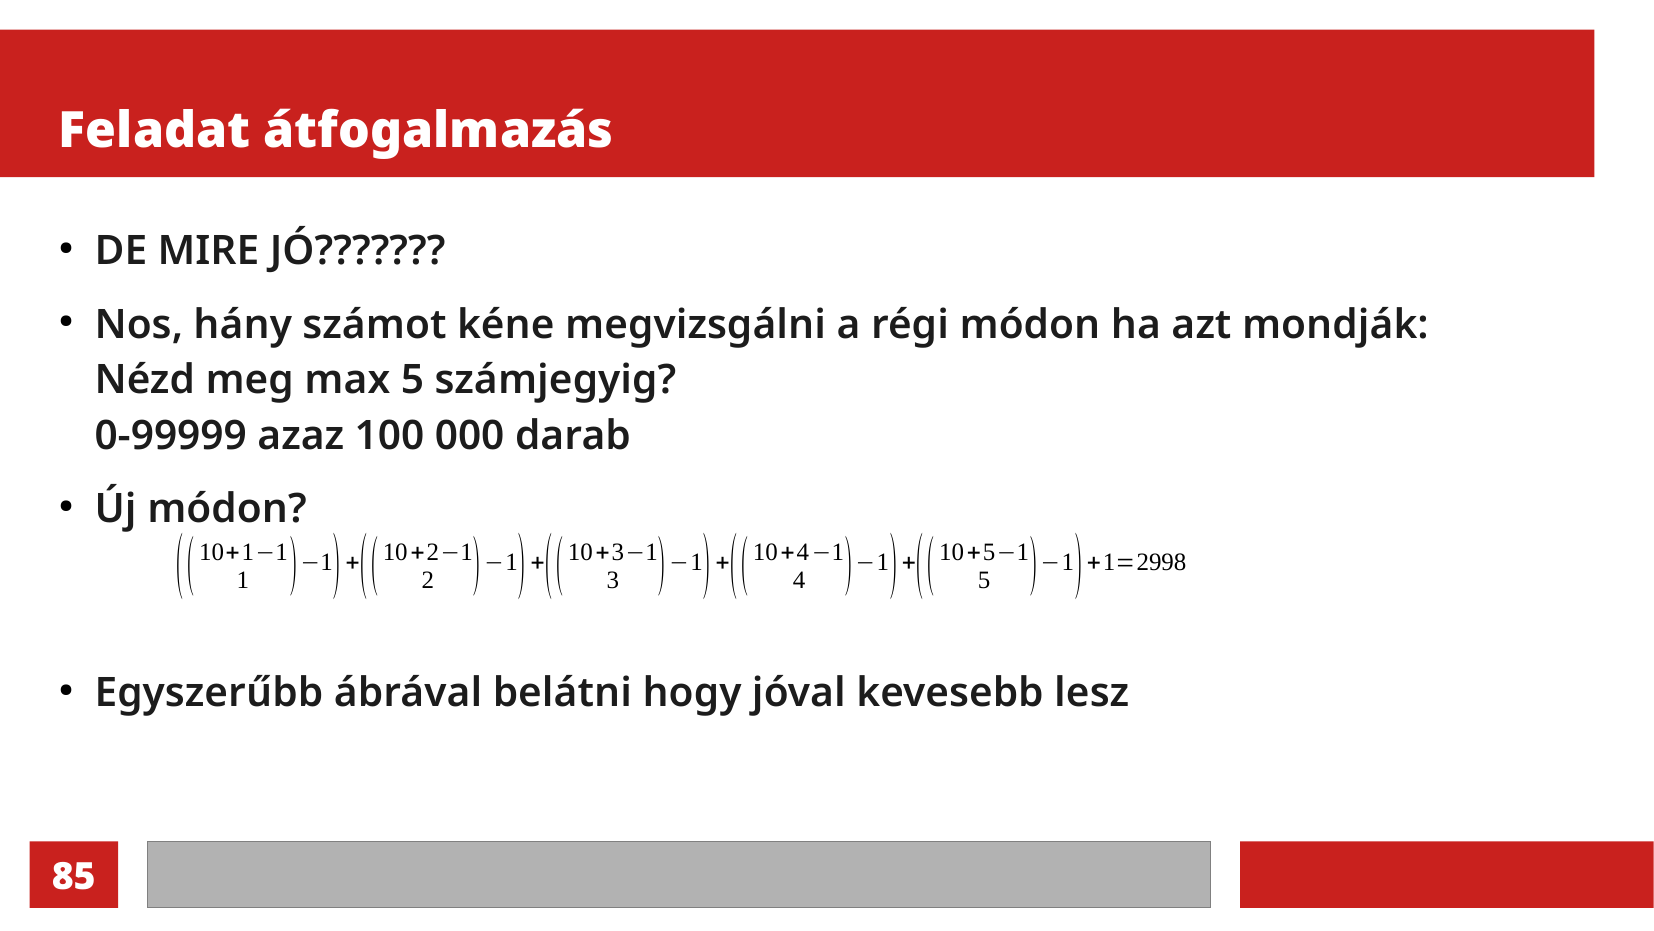

# Feladat átfogalmazás
DE MIRE JÓ???????
Nos, hány számot kéne megvizsgálni a régi módon ha azt mondják:
Nézd meg max 5 számjegyig?
0-99999 azaz 100 000 darab
Új módon?
Egyszerűbb ábrával belátni hogy jóval kevesebb lesz
85